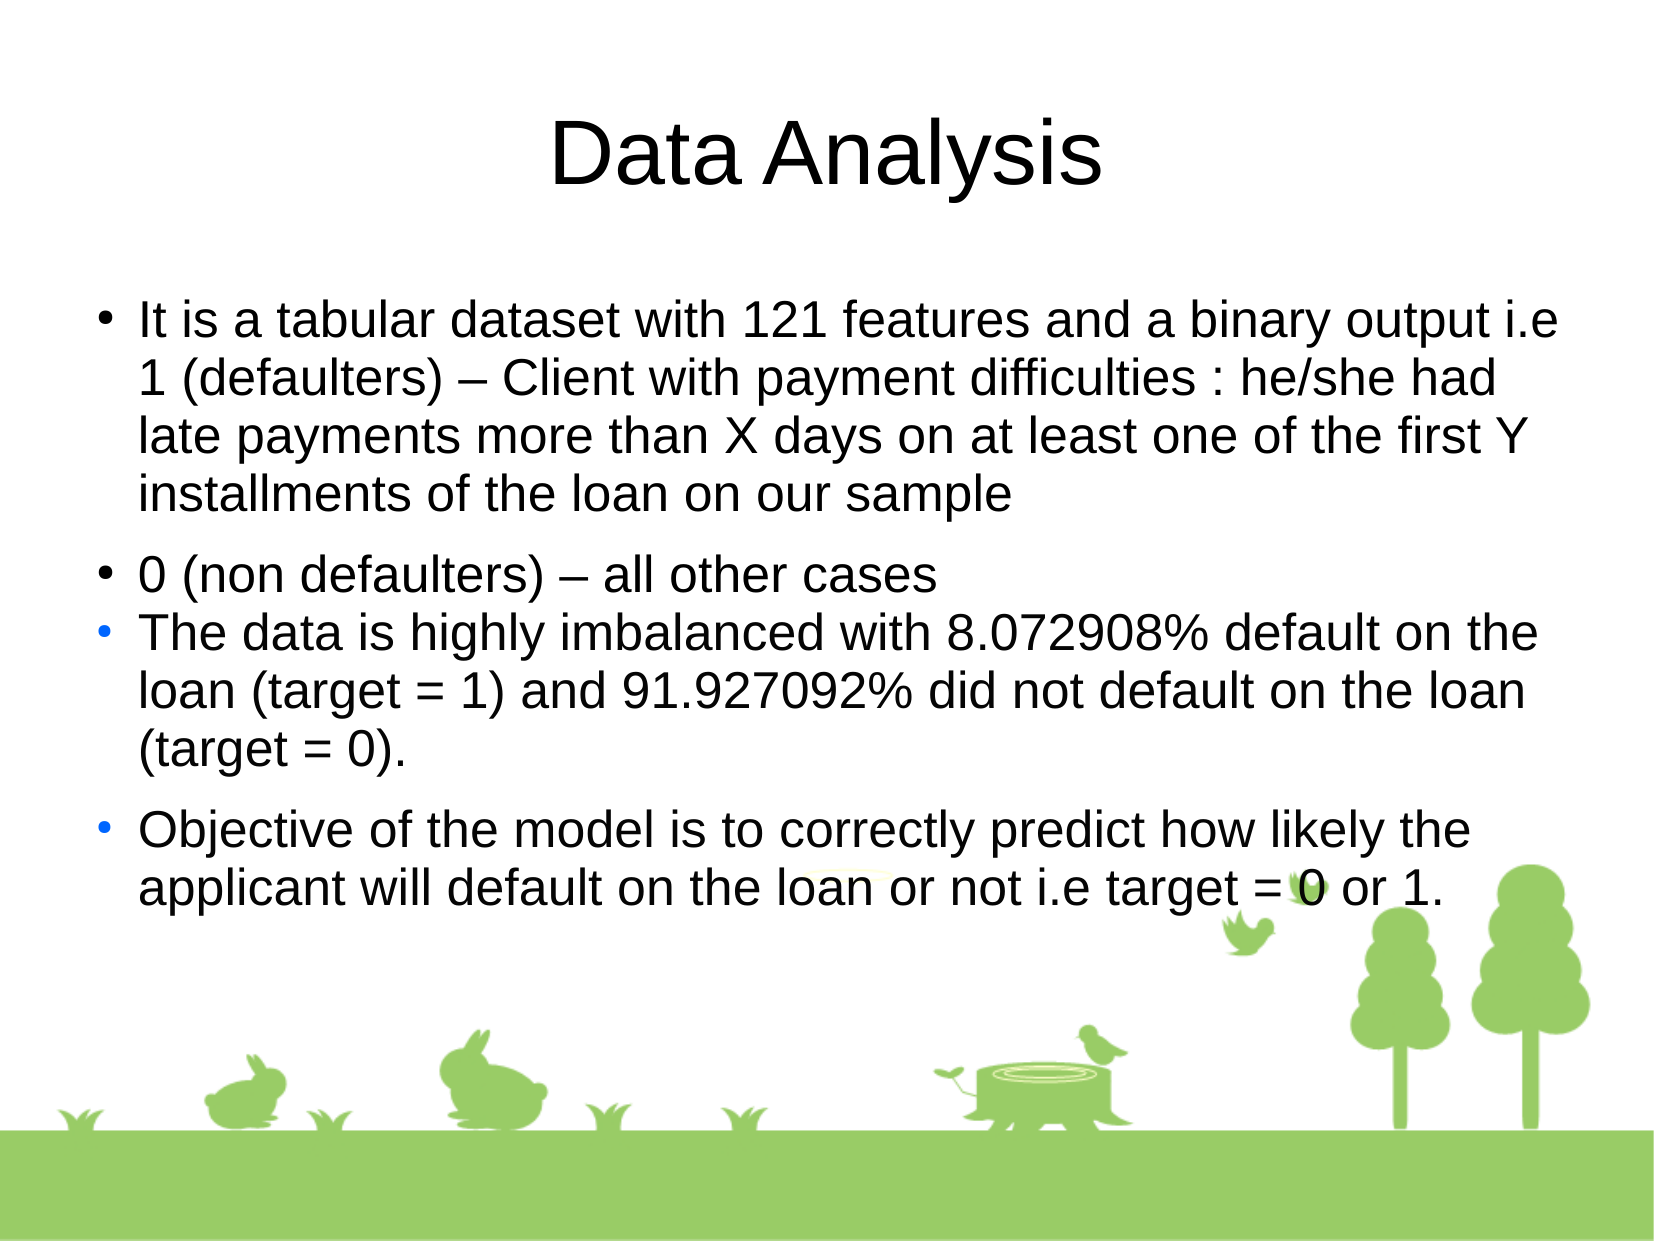

# Data Analysis
It is a tabular dataset with 121 features and a binary output i.e 1 (defaulters) – Client with payment difficulties : he/she had late payments more than X days on at least one of the first Y installments of the loan on our sample
0 (non defaulters) – all other cases
The data is highly imbalanced with 8.072908% default on the loan (target = 1) and 91.927092% did not default on the loan (target = 0).
Objective of the model is to correctly predict how likely the applicant will default on the loan or not i.e target = 0 or 1.